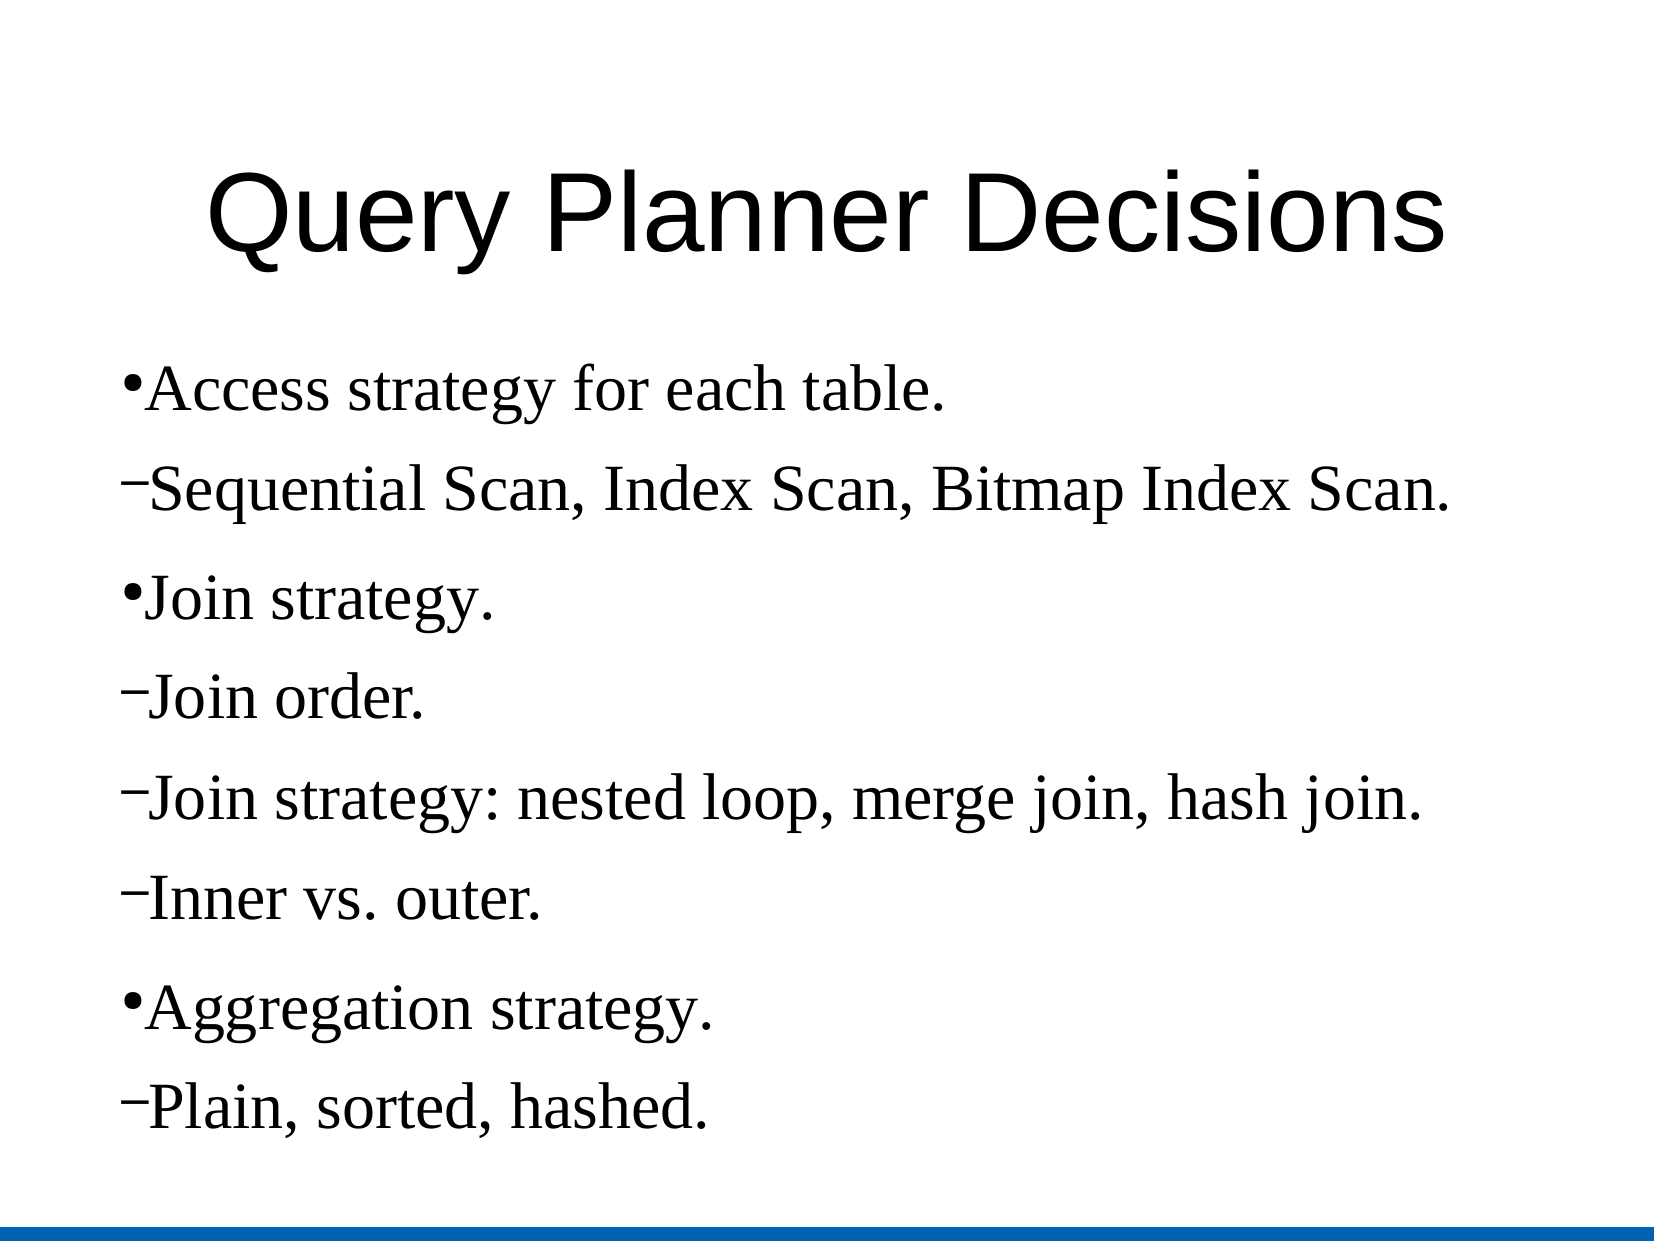

# Query Planner Decisions
Access strategy for each table.
Sequential Scan, Index Scan, Bitmap Index Scan.
Join strategy.
Join order.
Join strategy: nested loop, merge join, hash join.
Inner vs. outer.
Aggregation strategy.
Plain, sorted, hashed.